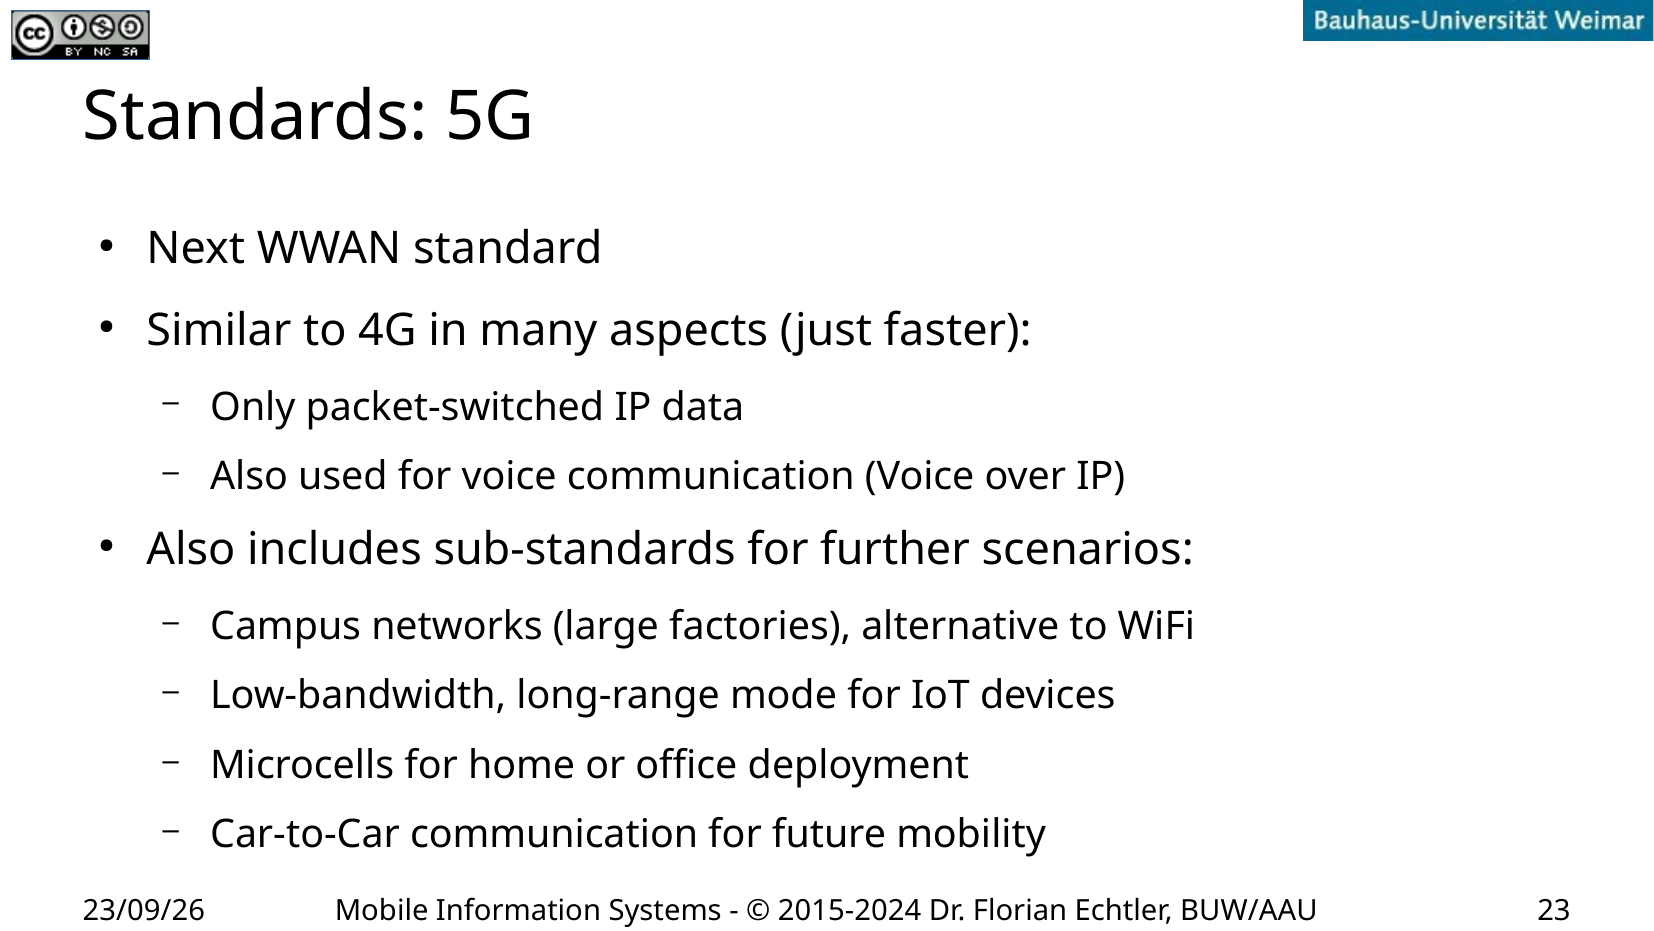

# Standards: 5G
Next WWAN standard
Similar to 4G in many aspects (just faster):
Only packet-switched IP data
Also used for voice communication (Voice over IP)
Also includes sub-standards for further scenarios:
Campus networks (large factories), alternative to WiFi
Low-bandwidth, long-range mode for IoT devices
Microcells for home or office deployment
Car-to-Car communication for future mobility
Mobile Information Systems - © 2015-2024 Dr. Florian Echtler, BUW/AAU
23